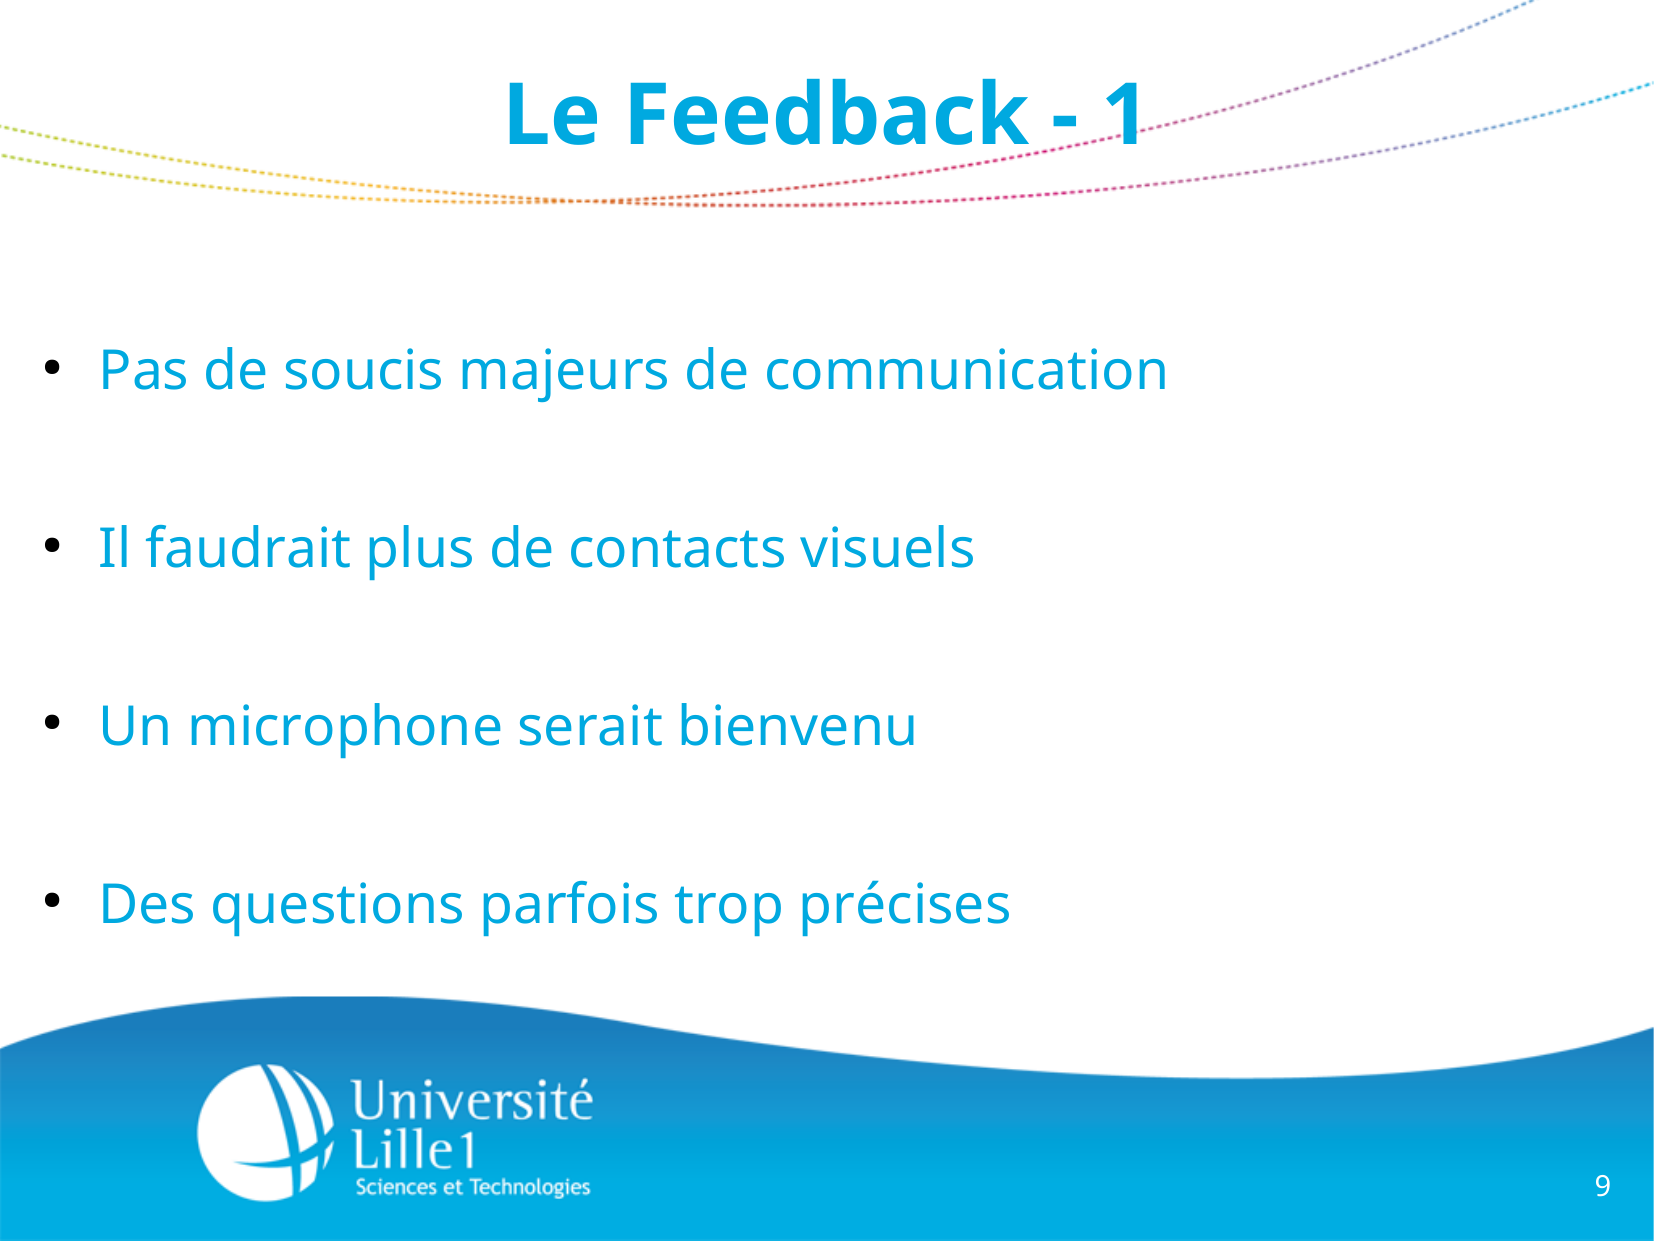

# Le Feedback - 1
Pas de soucis majeurs de communication
Il faudrait plus de contacts visuels
Un microphone serait bienvenu
Des questions parfois trop précises
9